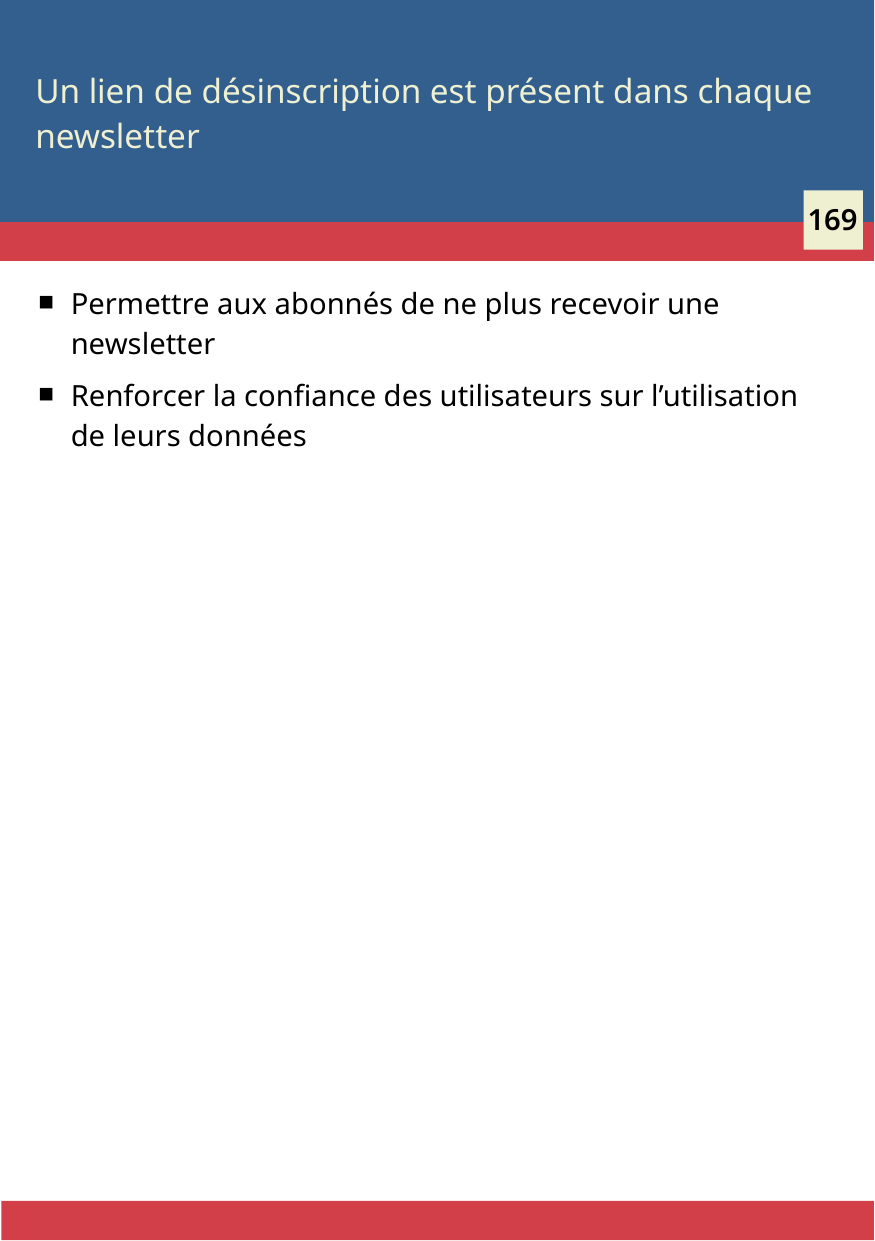

# Un lien de désinscription est présent dans chaque newsletter
169
Permettre aux abonnés de ne plus recevoir une newsletter
Renforcer la confiance des utilisateurs sur l’utilisation de leurs données